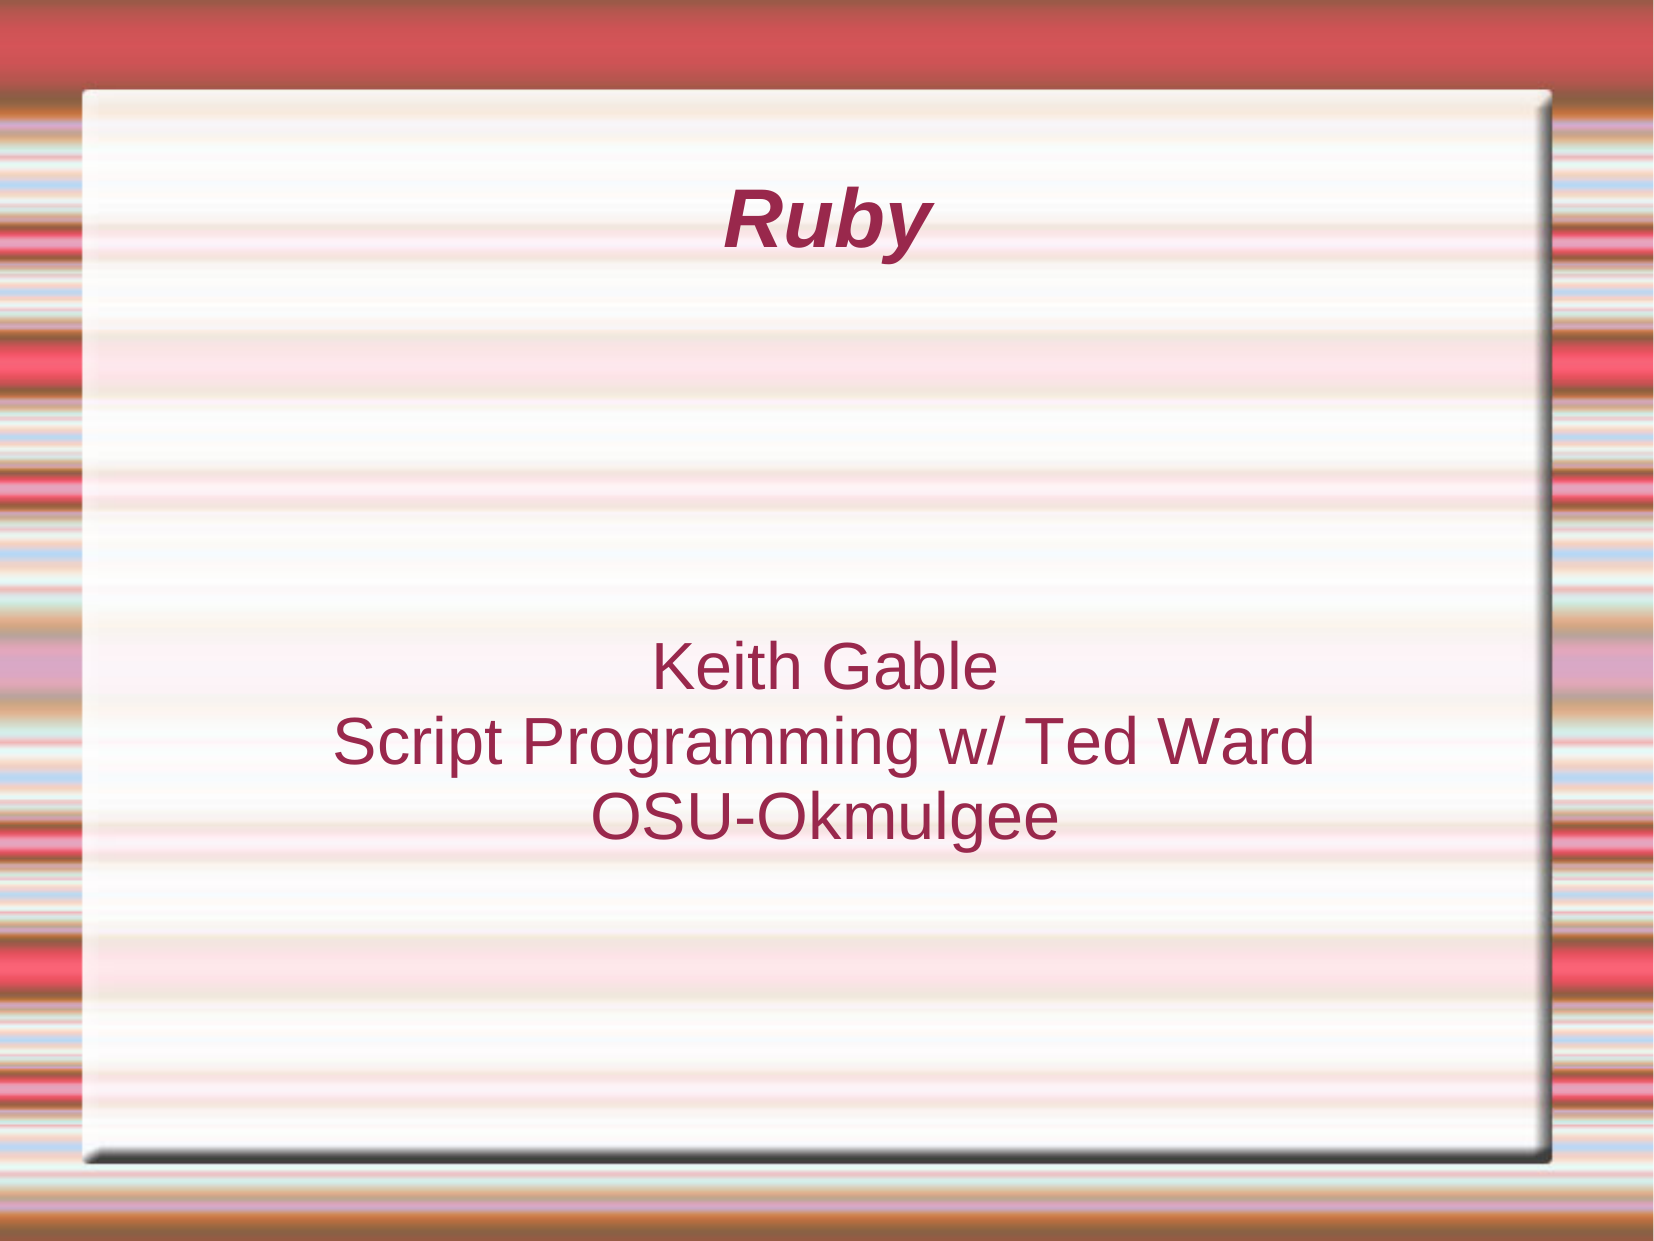

# Ruby
Keith Gable
Script Programming w/ Ted Ward
OSU-Okmulgee